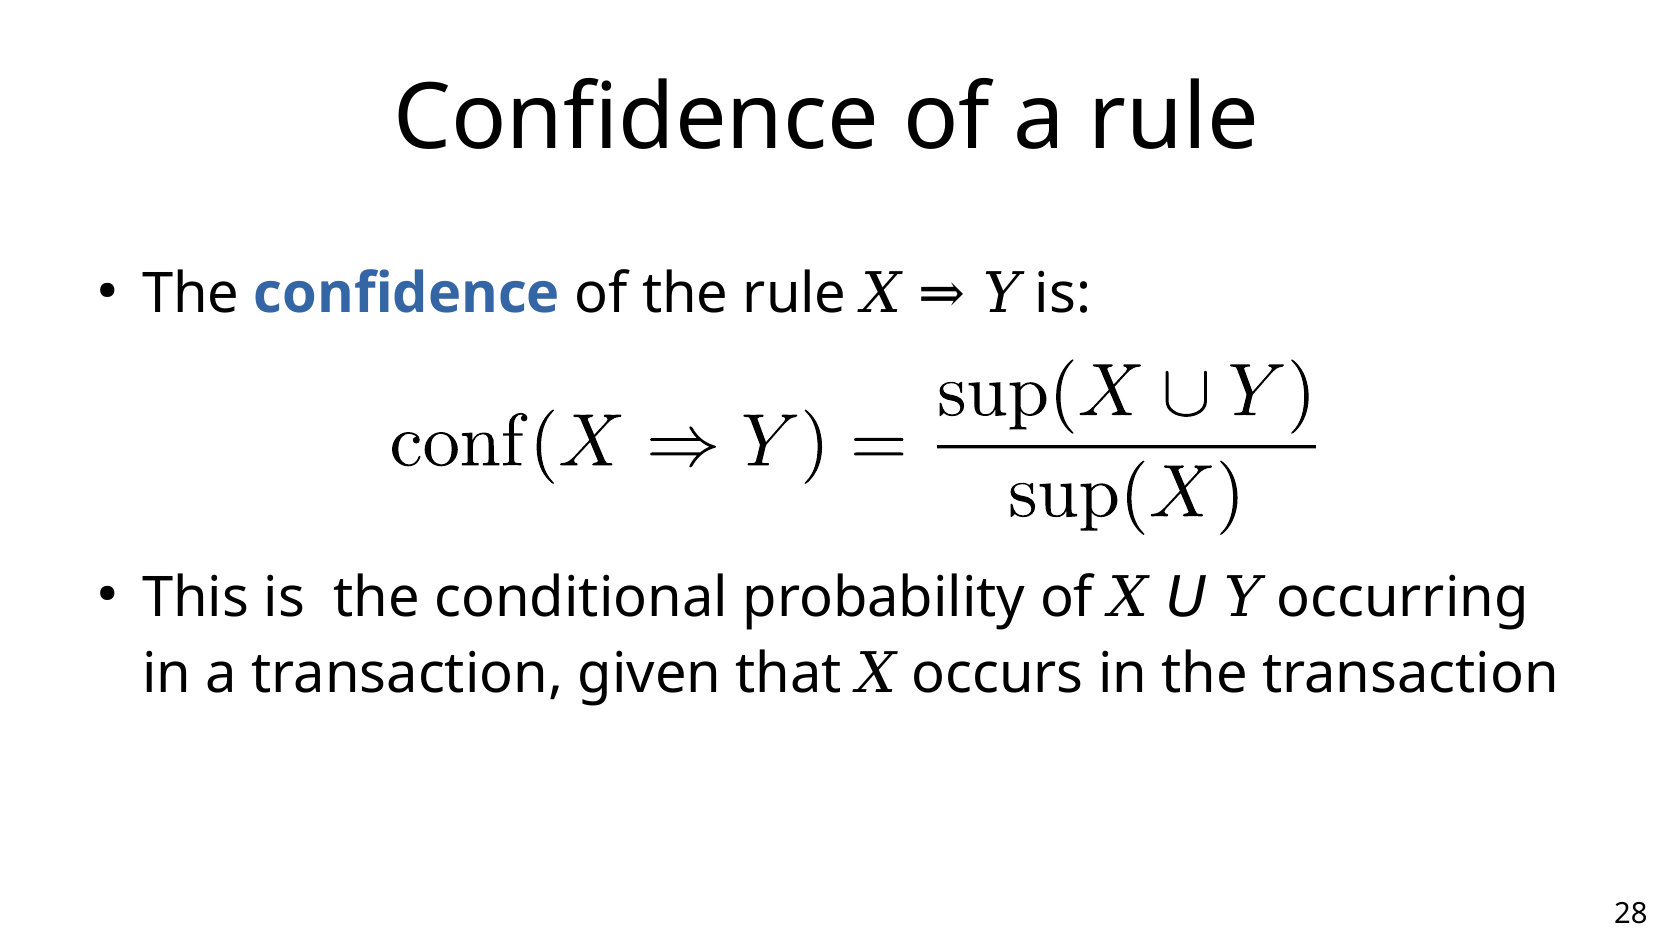

# Confidence of a rule
The confidence of the rule X ⇒ Y is:
This is the conditional probability of X U Y occurring in a transaction, given that X occurs in the transaction
28